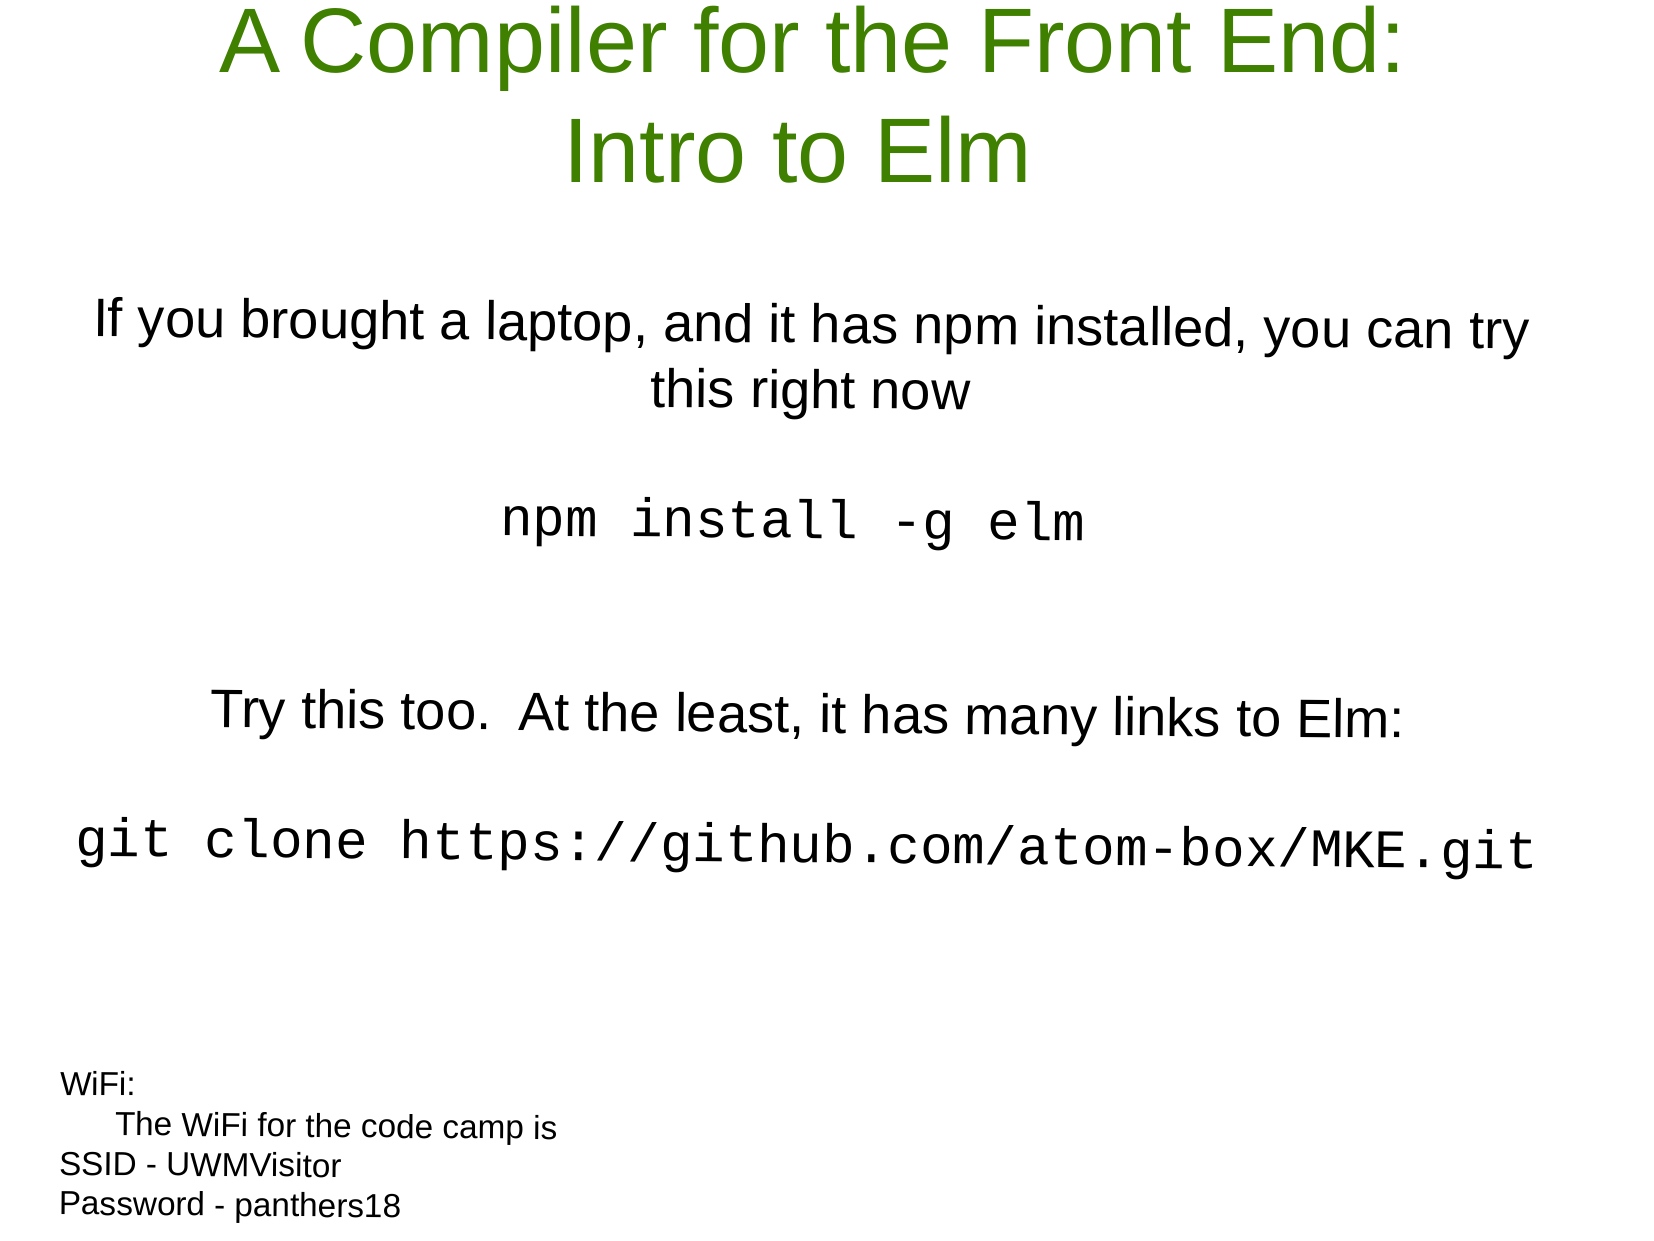

A Compiler for the Front End:
Intro to Elm
If you brought a laptop, and it has npm installed, you can try this right now
npm install -g elm
Try this too. At the least, it has many links to Elm:
git clone https://github.com/atom-box/MKE.git
WiFi:
      The WiFi for the code camp is
SSID - UWMVisitor
Password - panthers18